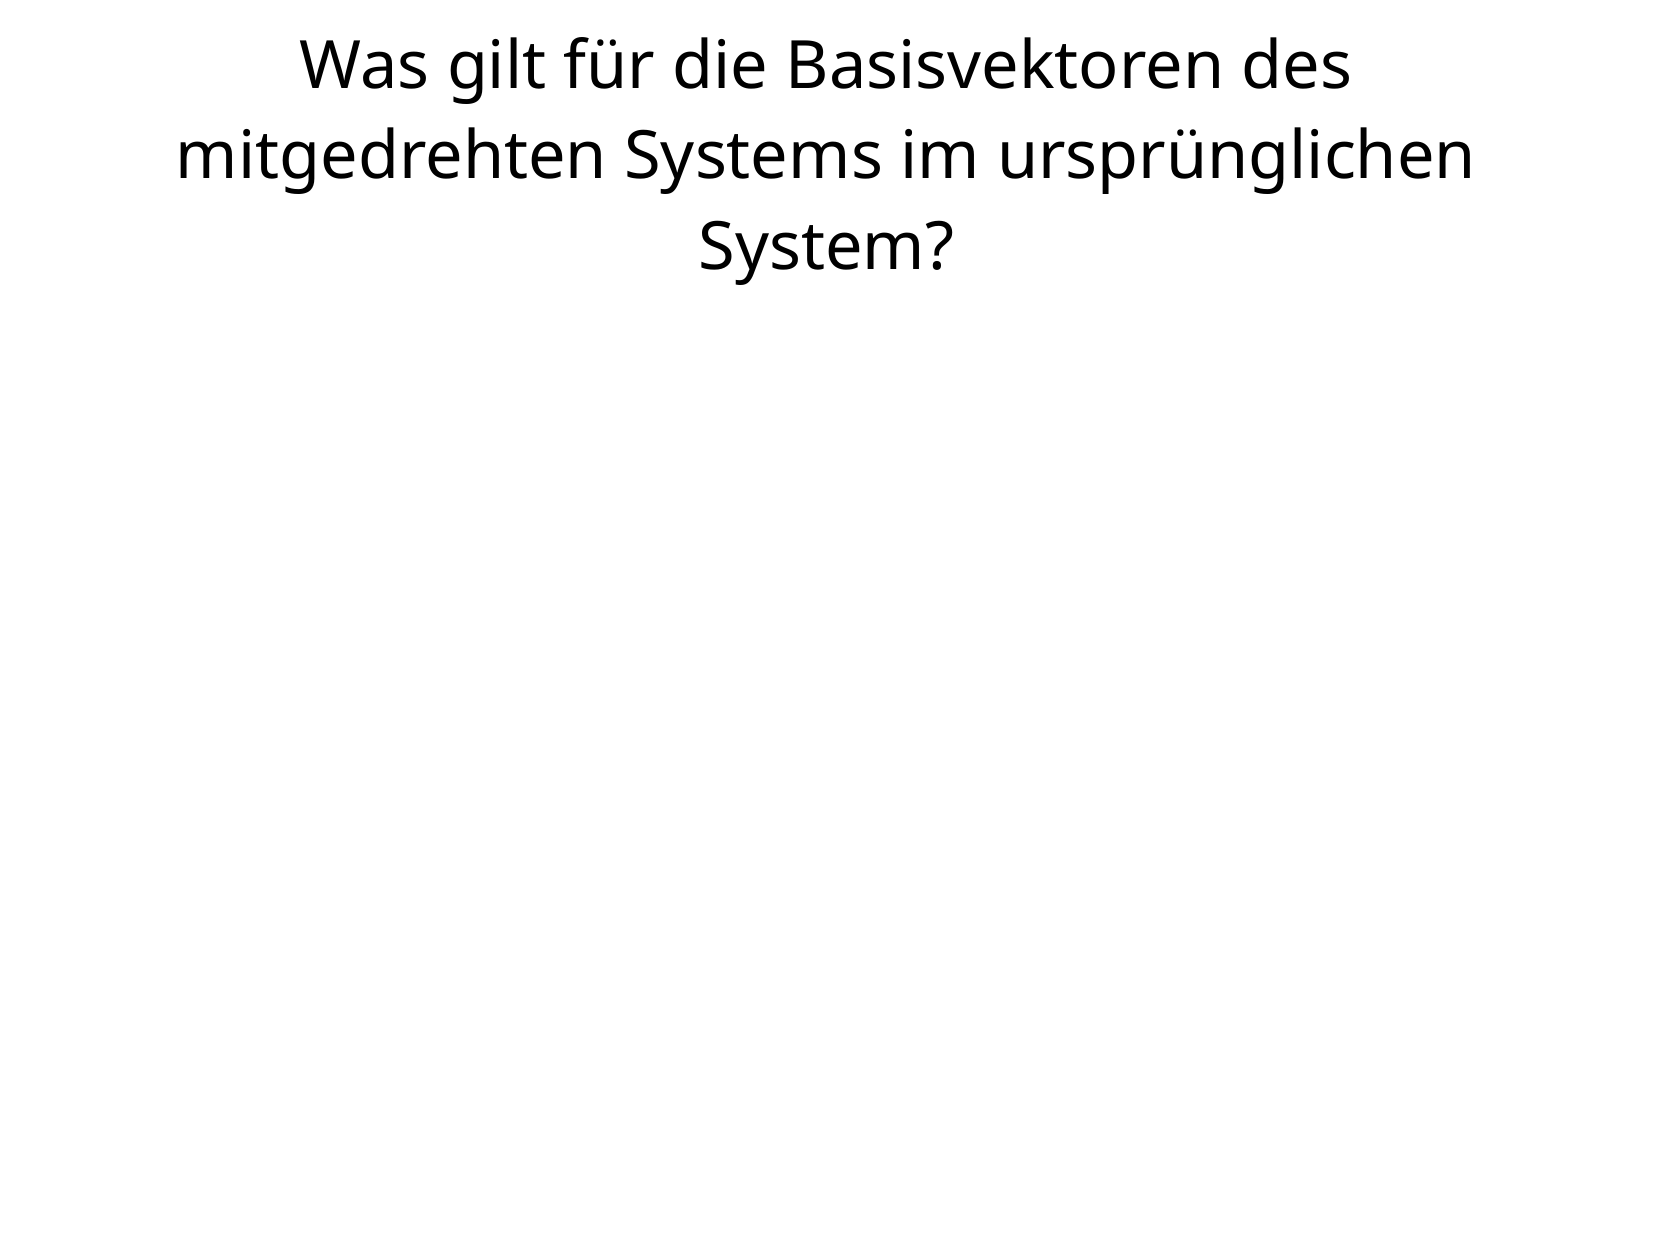

# Was gilt für die Basisvektoren des mitgedrehten Systems im ursprünglichen System?